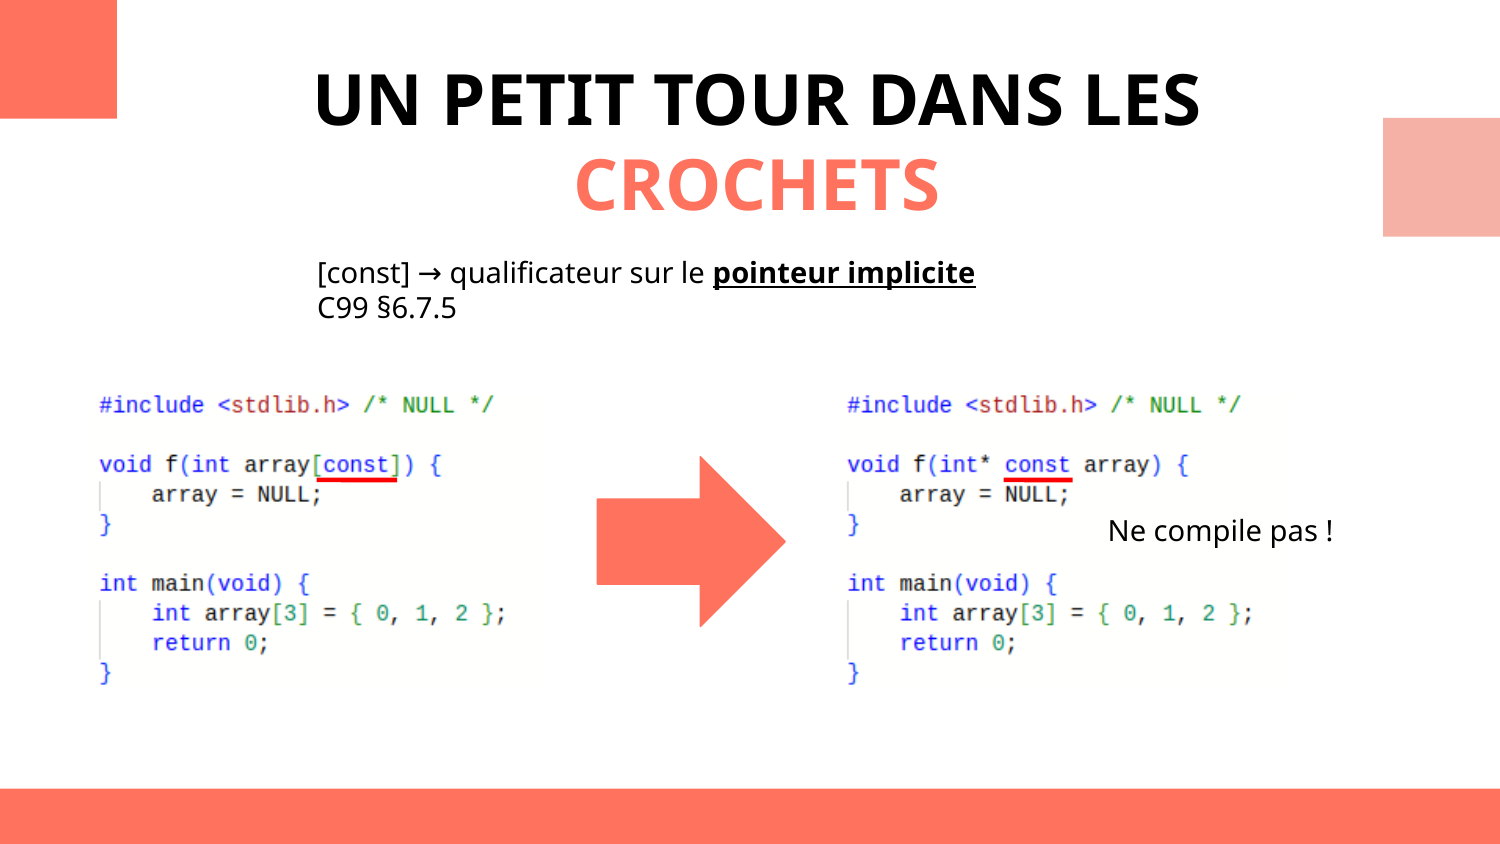

# UN PETIT TOUR DANS LES CROCHETS
[const] → qualificateur sur le pointeur implicite
C99 §6.7.5
Ne compile pas !